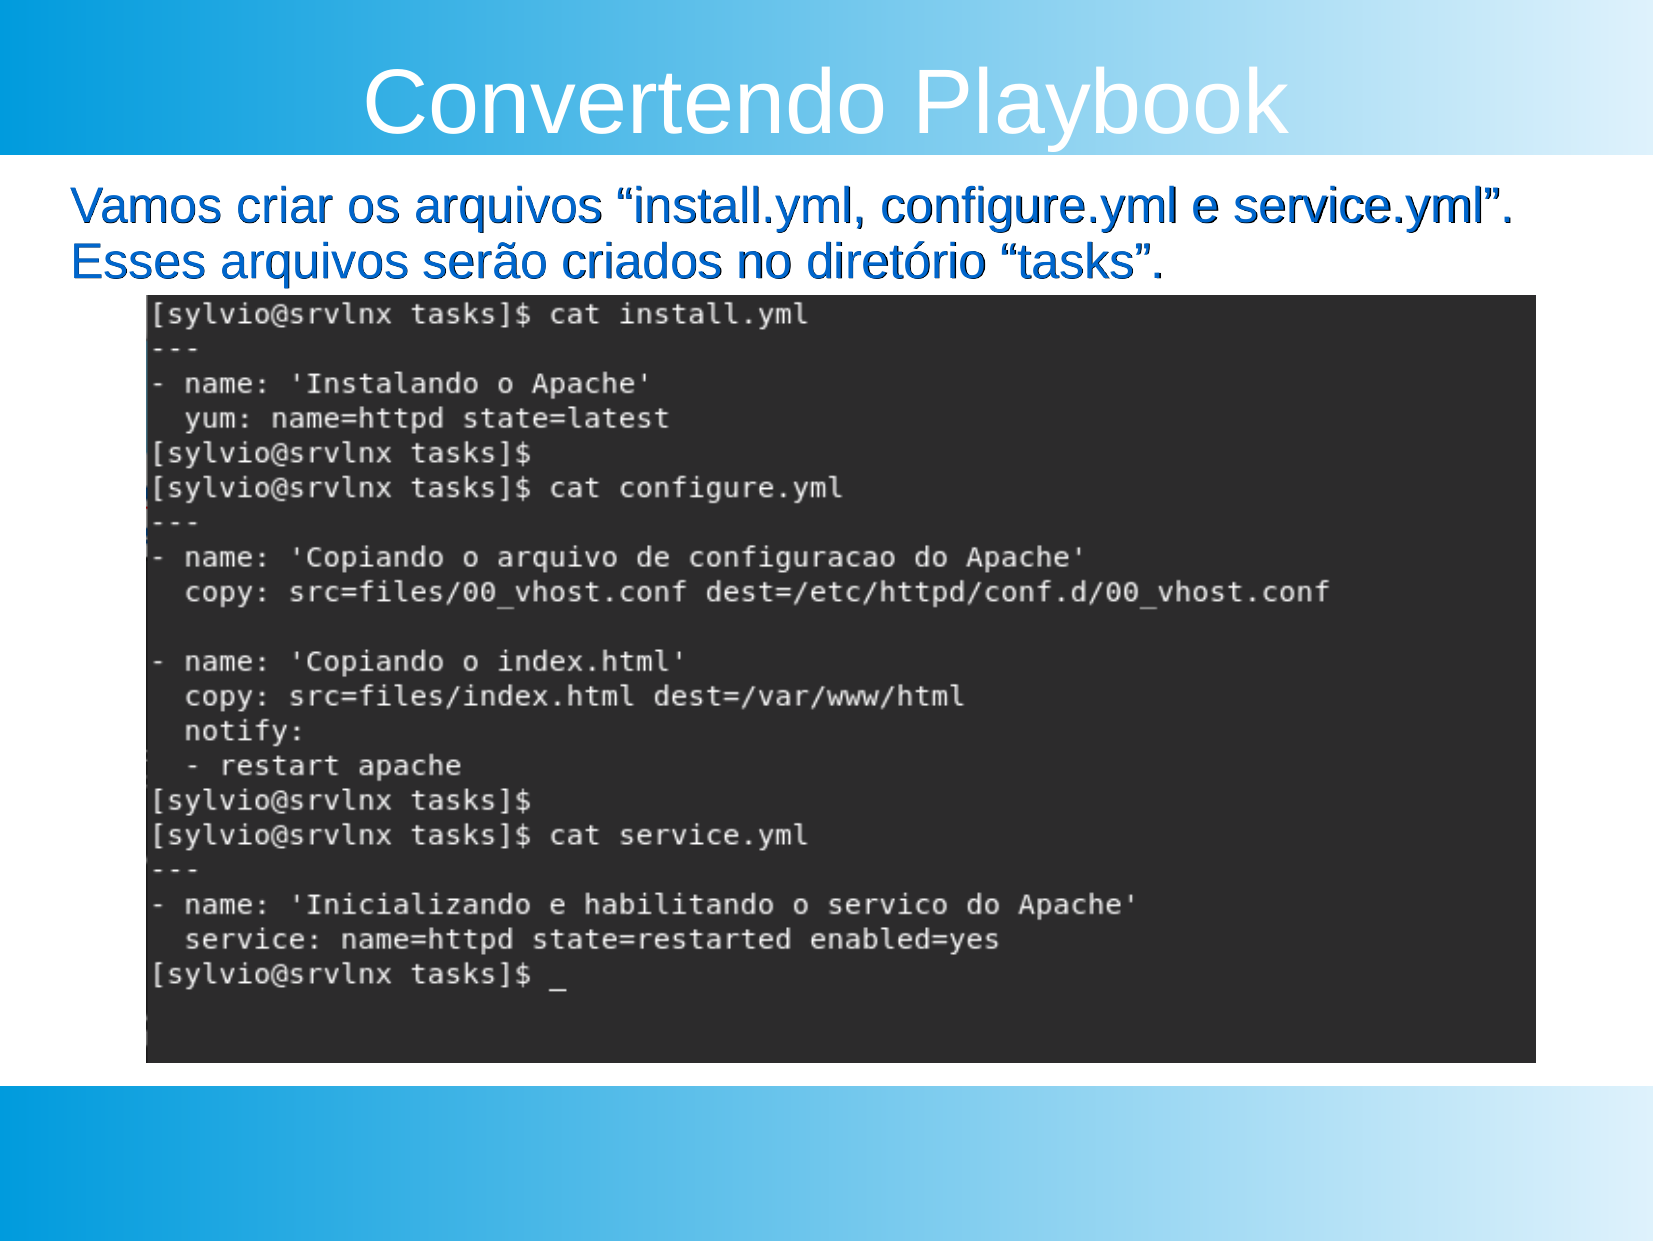

# Convertendo Playbook
Vamos criar os arquivos “install.yml, configure.yml e service.yml”. Esses arquivos serão criados no diretório “tasks”.